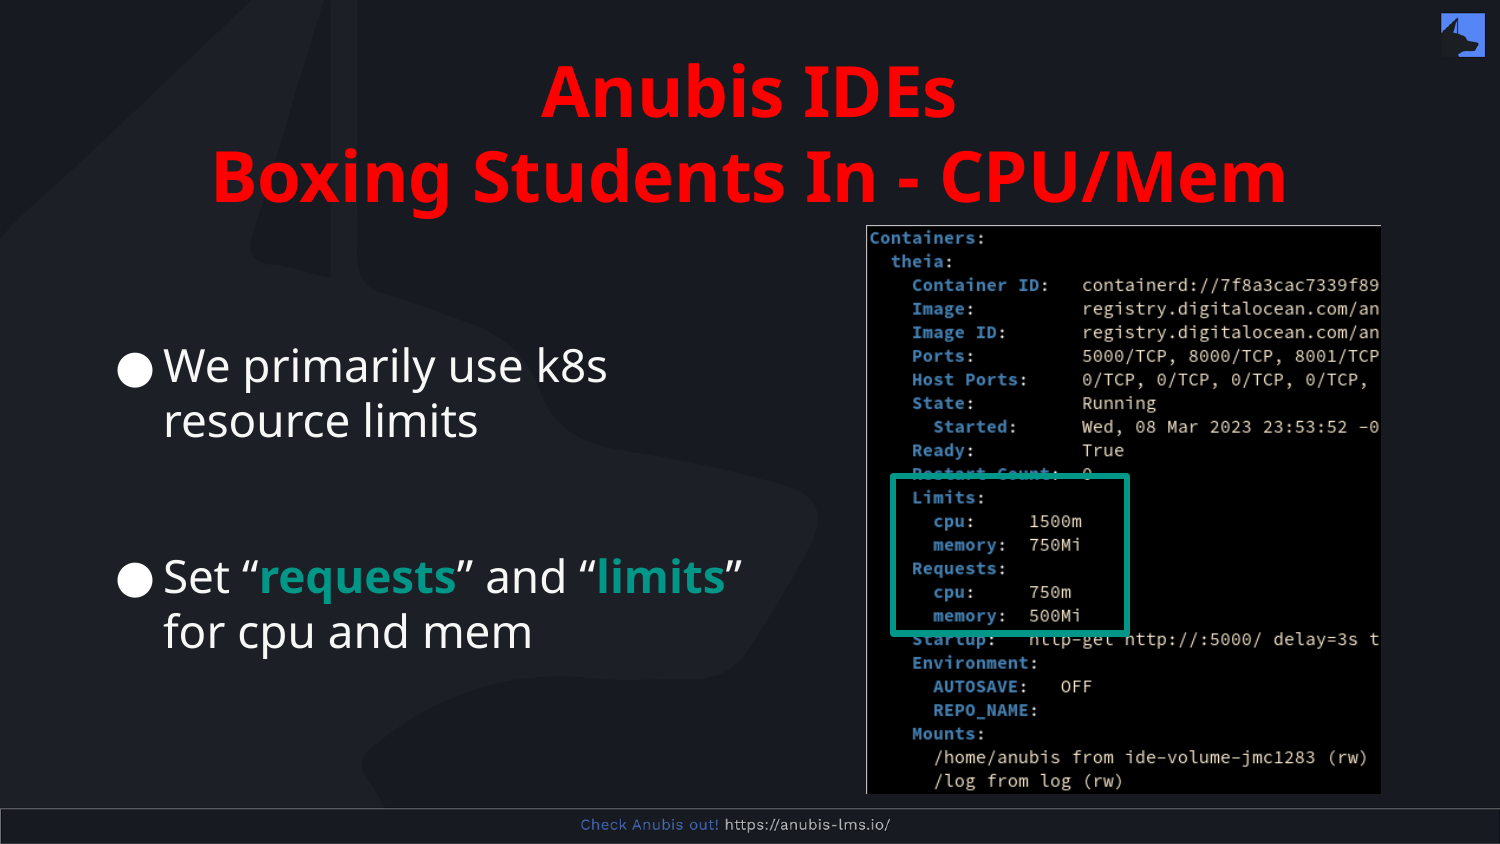

# Anubis IDEs Boxing Students In - CPU/Mem
We primarily use k8s resource limits
Set “requests” and “limits” for cpu and mem